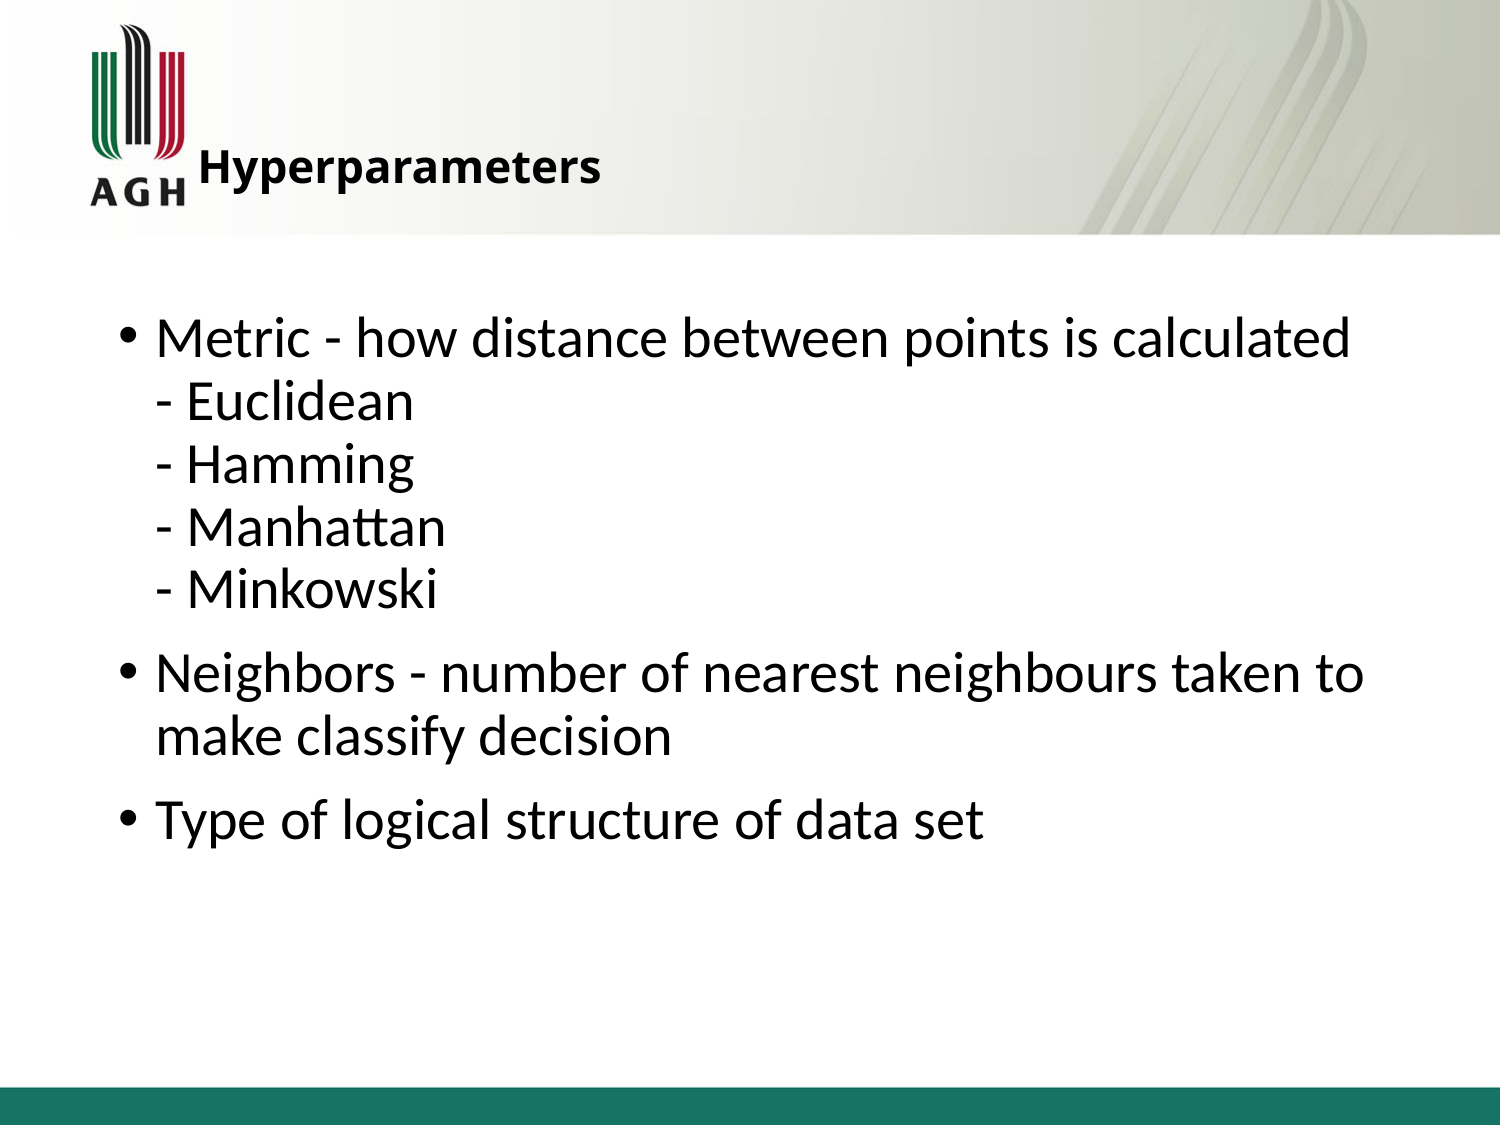

Hyperparameters
Metric - how distance between points is calculated
- Euclidean
- Hamming
- Manhattan
- Minkowski
Neighbors - number of nearest neighbours taken to make classify decision
Type of logical structure of data set